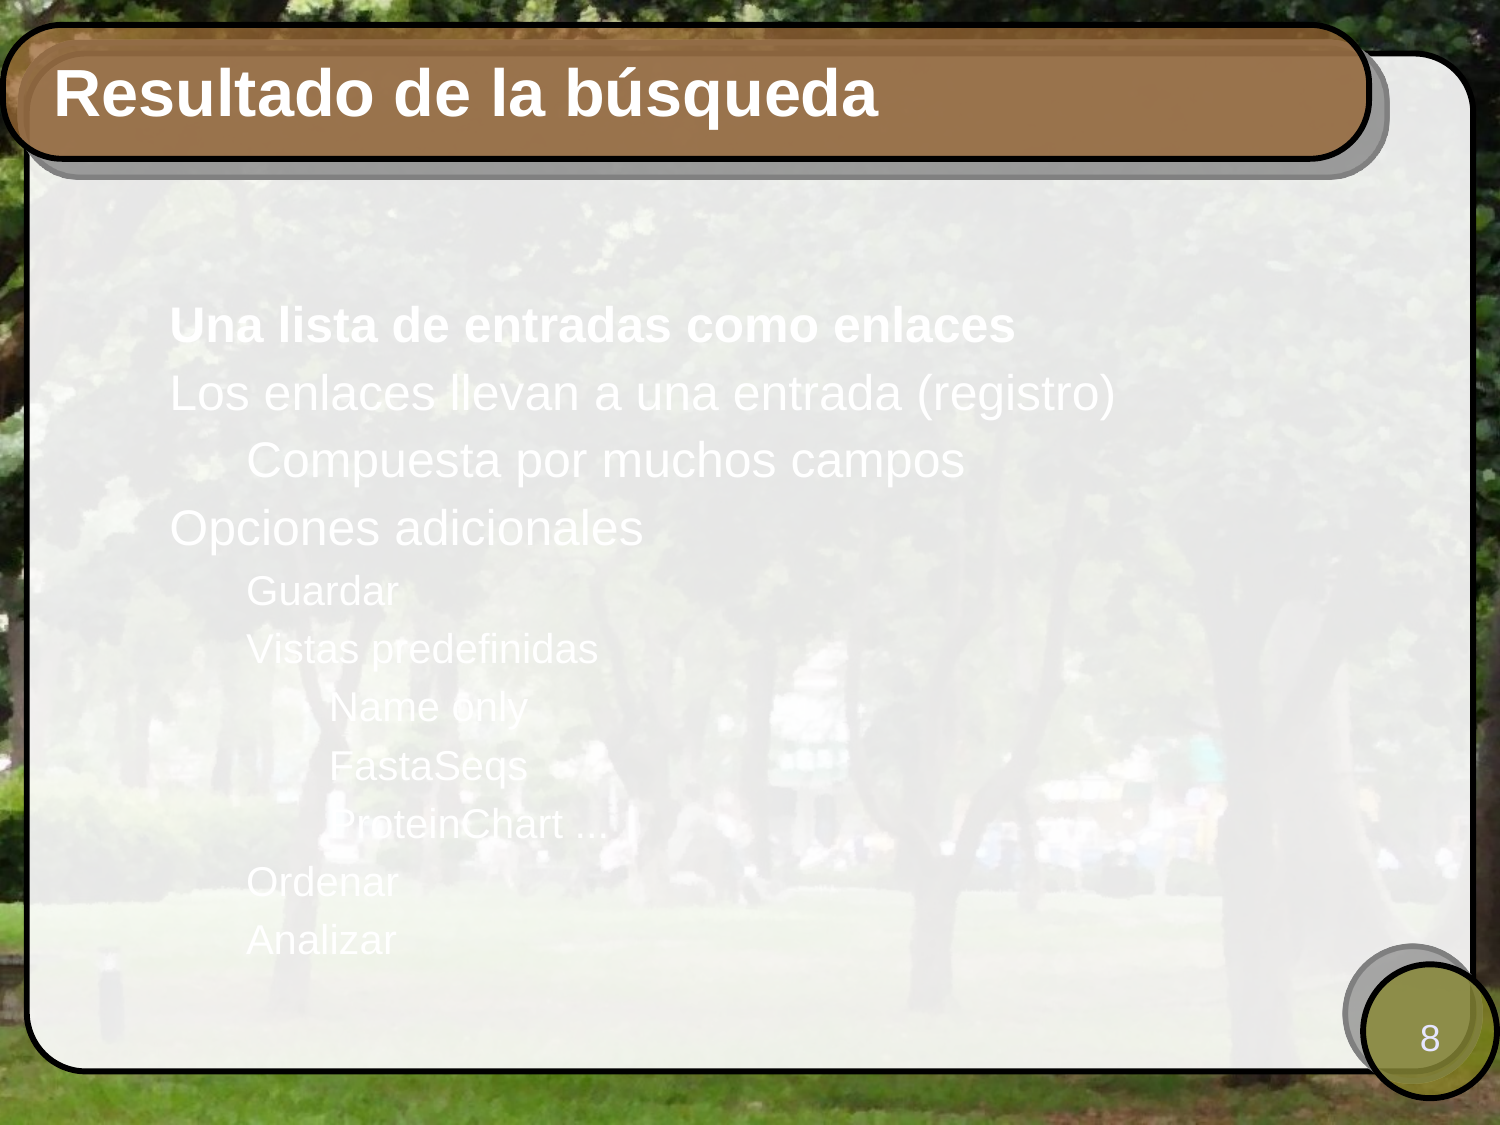

# Resultado de la búsqueda
Una lista de entradas como enlaces
Los enlaces llevan a una entrada (registro)
Compuesta por muchos campos
Opciones adicionales
Guardar
Vistas predefinidas
Name only
FastaSeqs
ProteinChart ...
Ordenar
Analizar
8